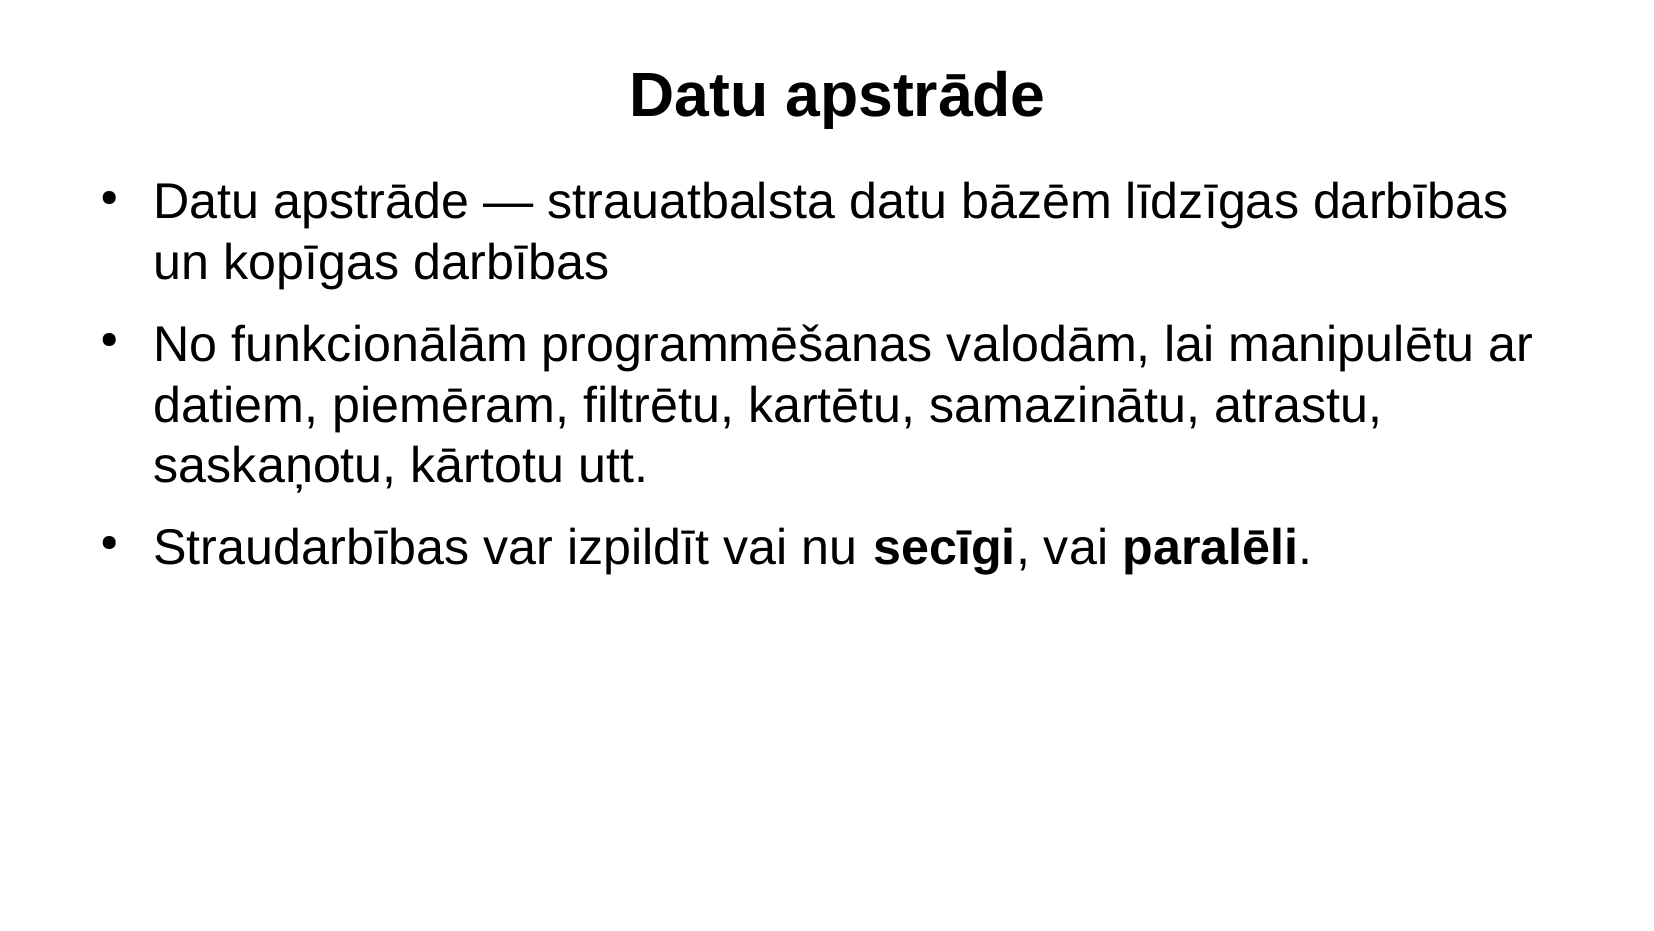

# Datu apstrāde
Datu apstrāde — strauatbalsta datu bāzēm līdzīgas darbības un kopīgas darbības
No funkcionālām programmēšanas valodām, lai manipulētu ar datiem, piemēram, filtrētu, kartētu, samazinātu, atrastu, saskaņotu, kārtotu utt.
Straudarbības var izpildīt vai nu secīgi, vai paralēli.